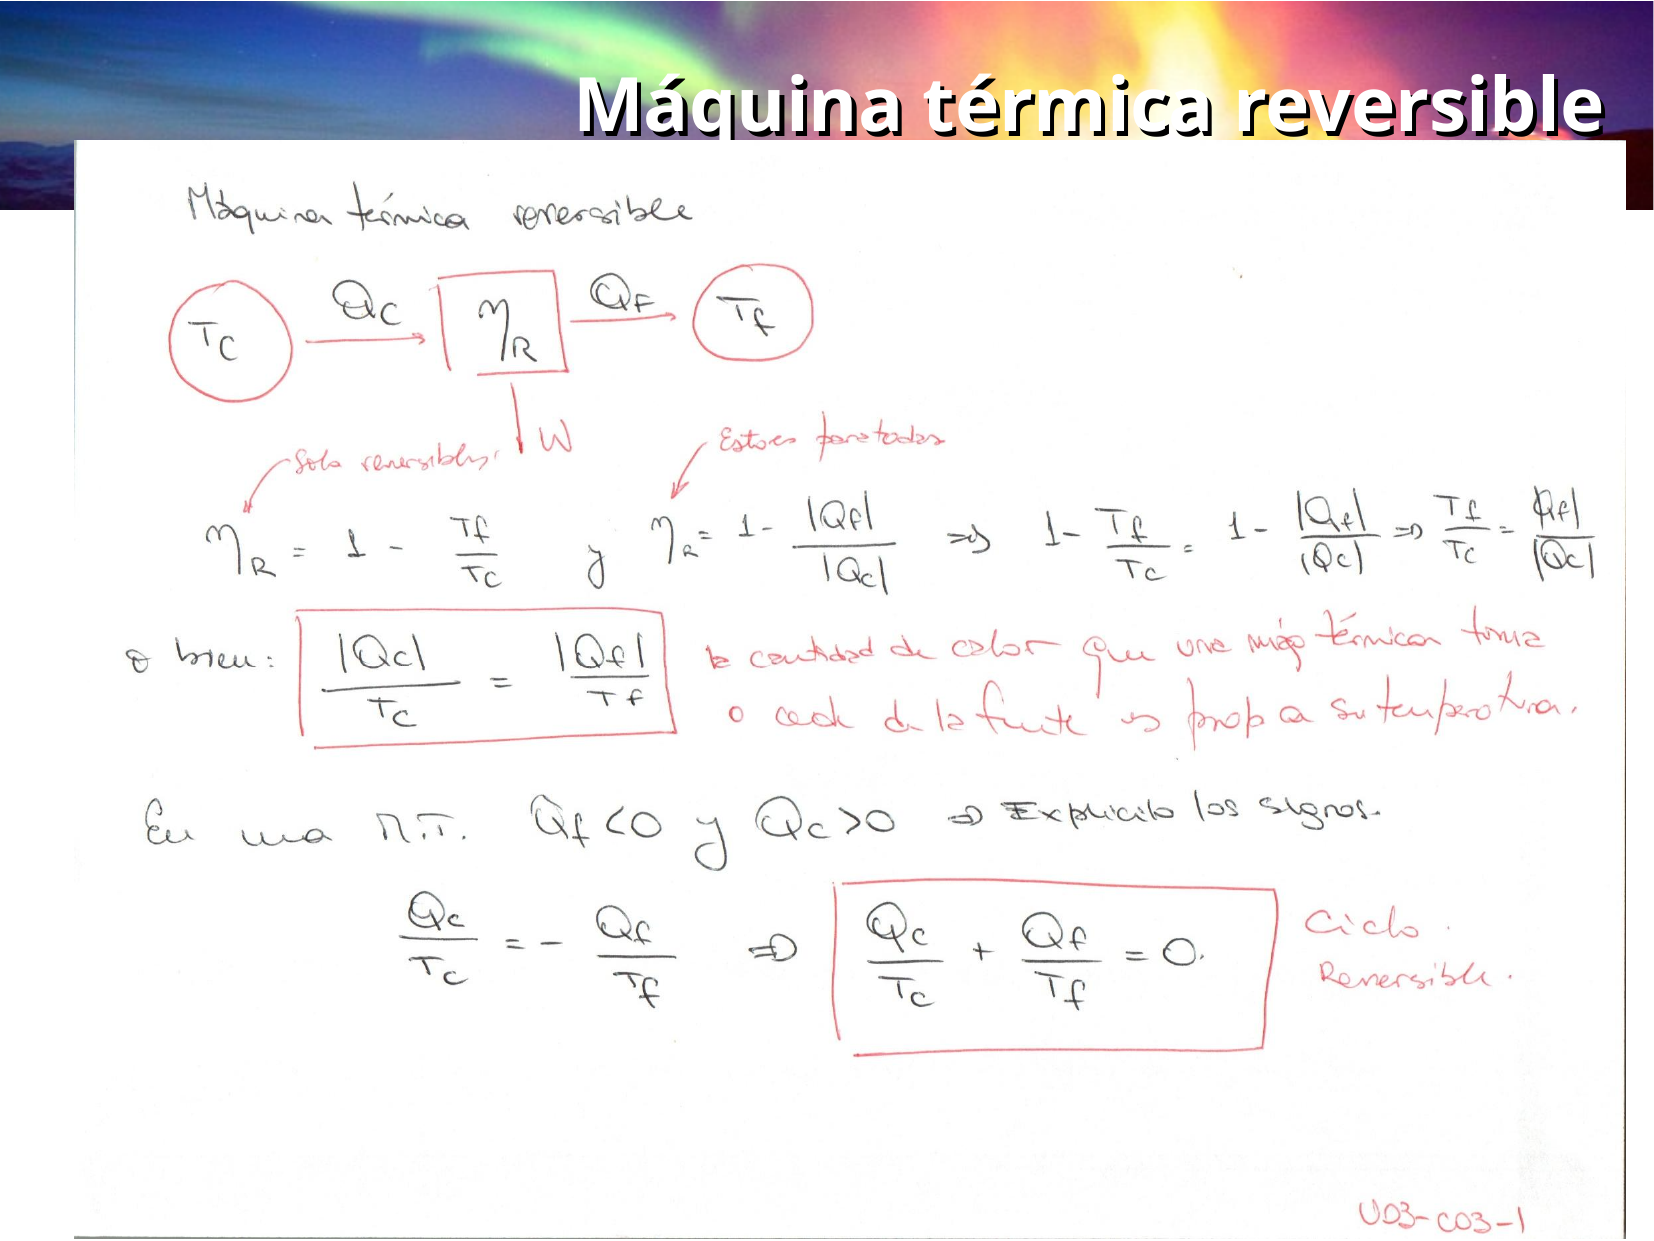

# Máquina térmica reversible
FÍSICA III B
14